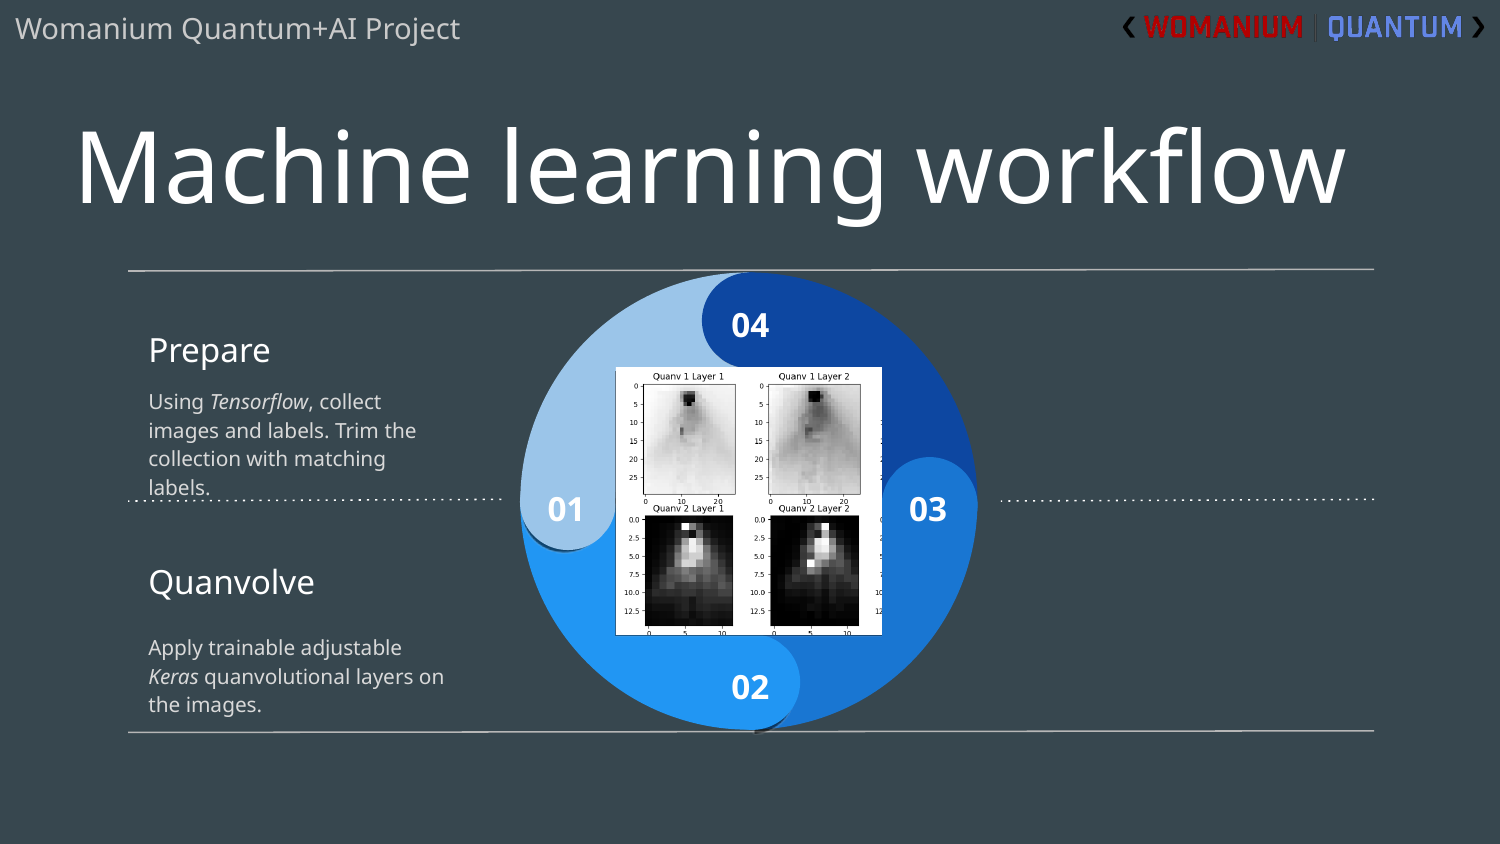

Womanium Quantum+AI Project
# Machine learning workflow
04
Prepare
Using Tensorflow, collect images and labels. Trim the collection with matching labels.
01
03
Quanvolve
Apply trainable adjustable Keras quanvolutional layers on the images.
02